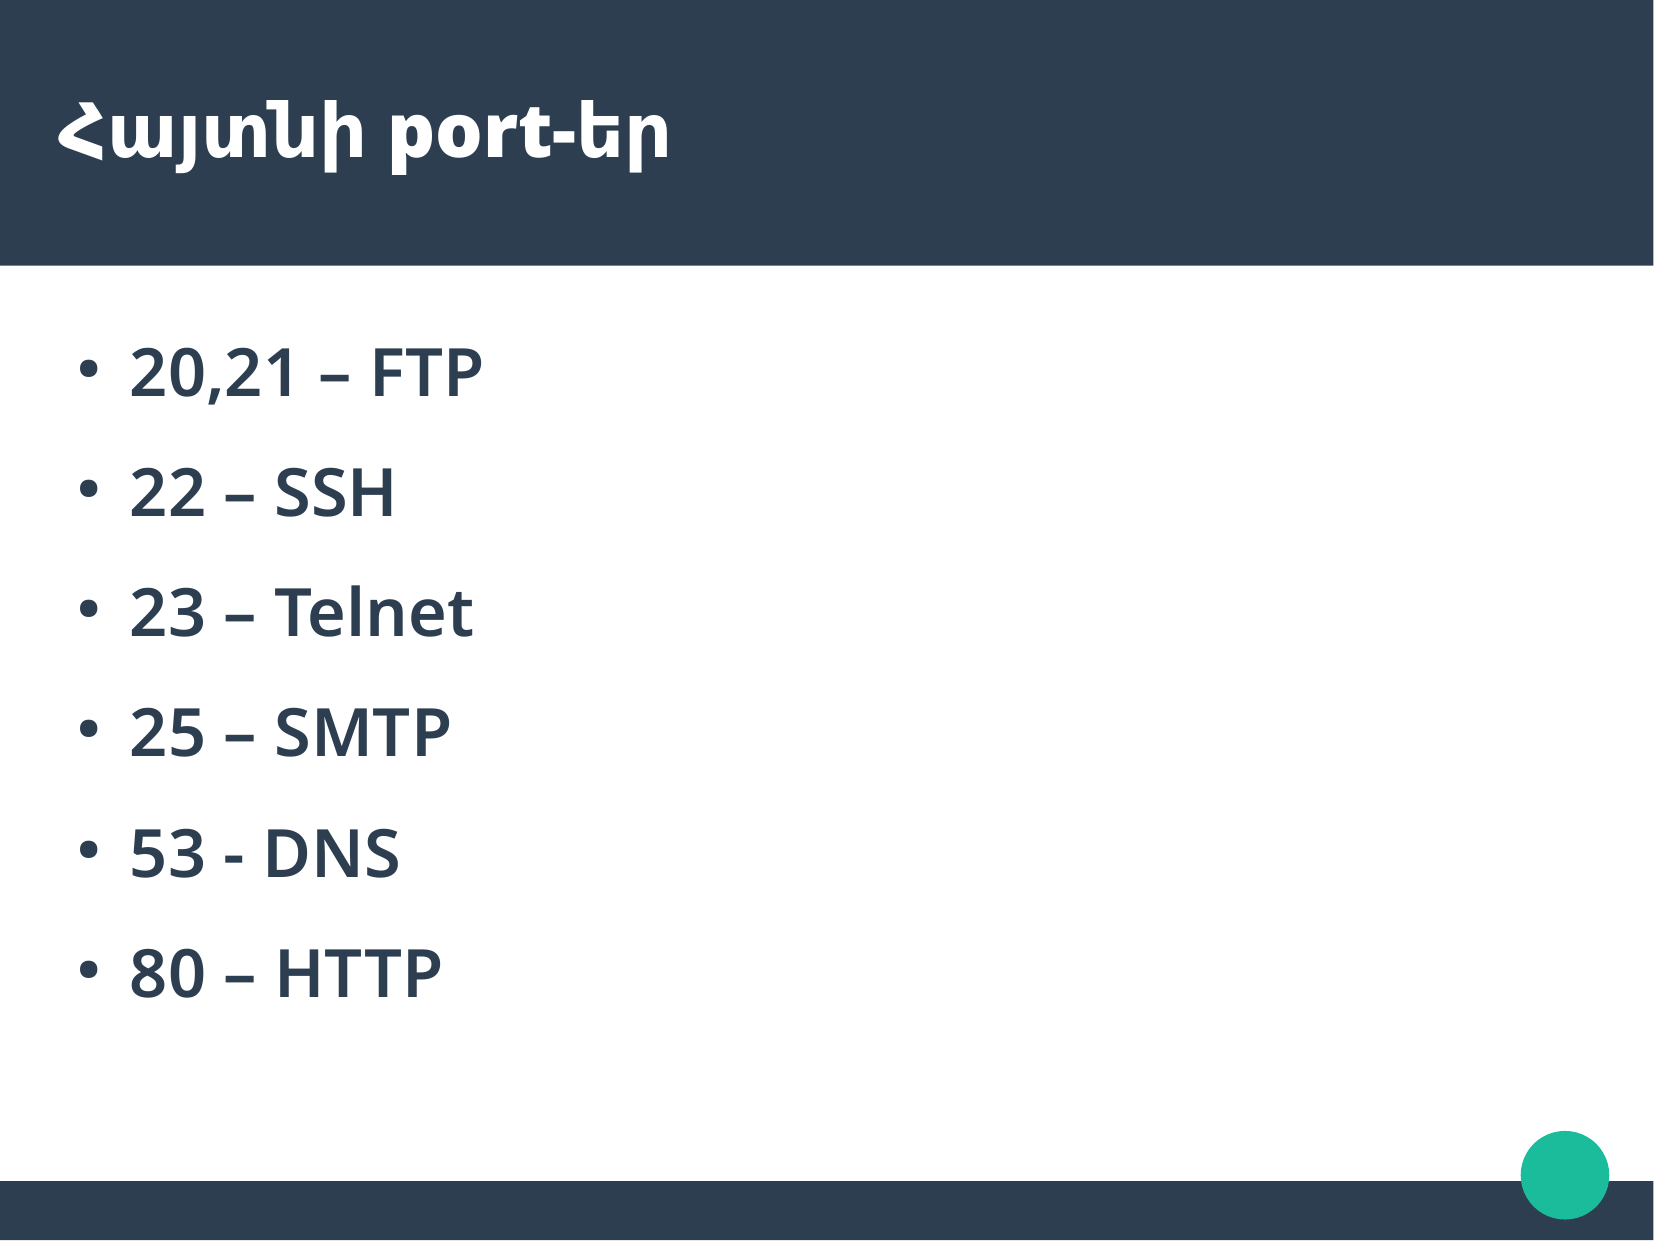

# Հայտնի port-եր
20,21 – FTP
22 – SSH
23 – Telnet
25 – SMTP
53 - DNS
80 – HTTP